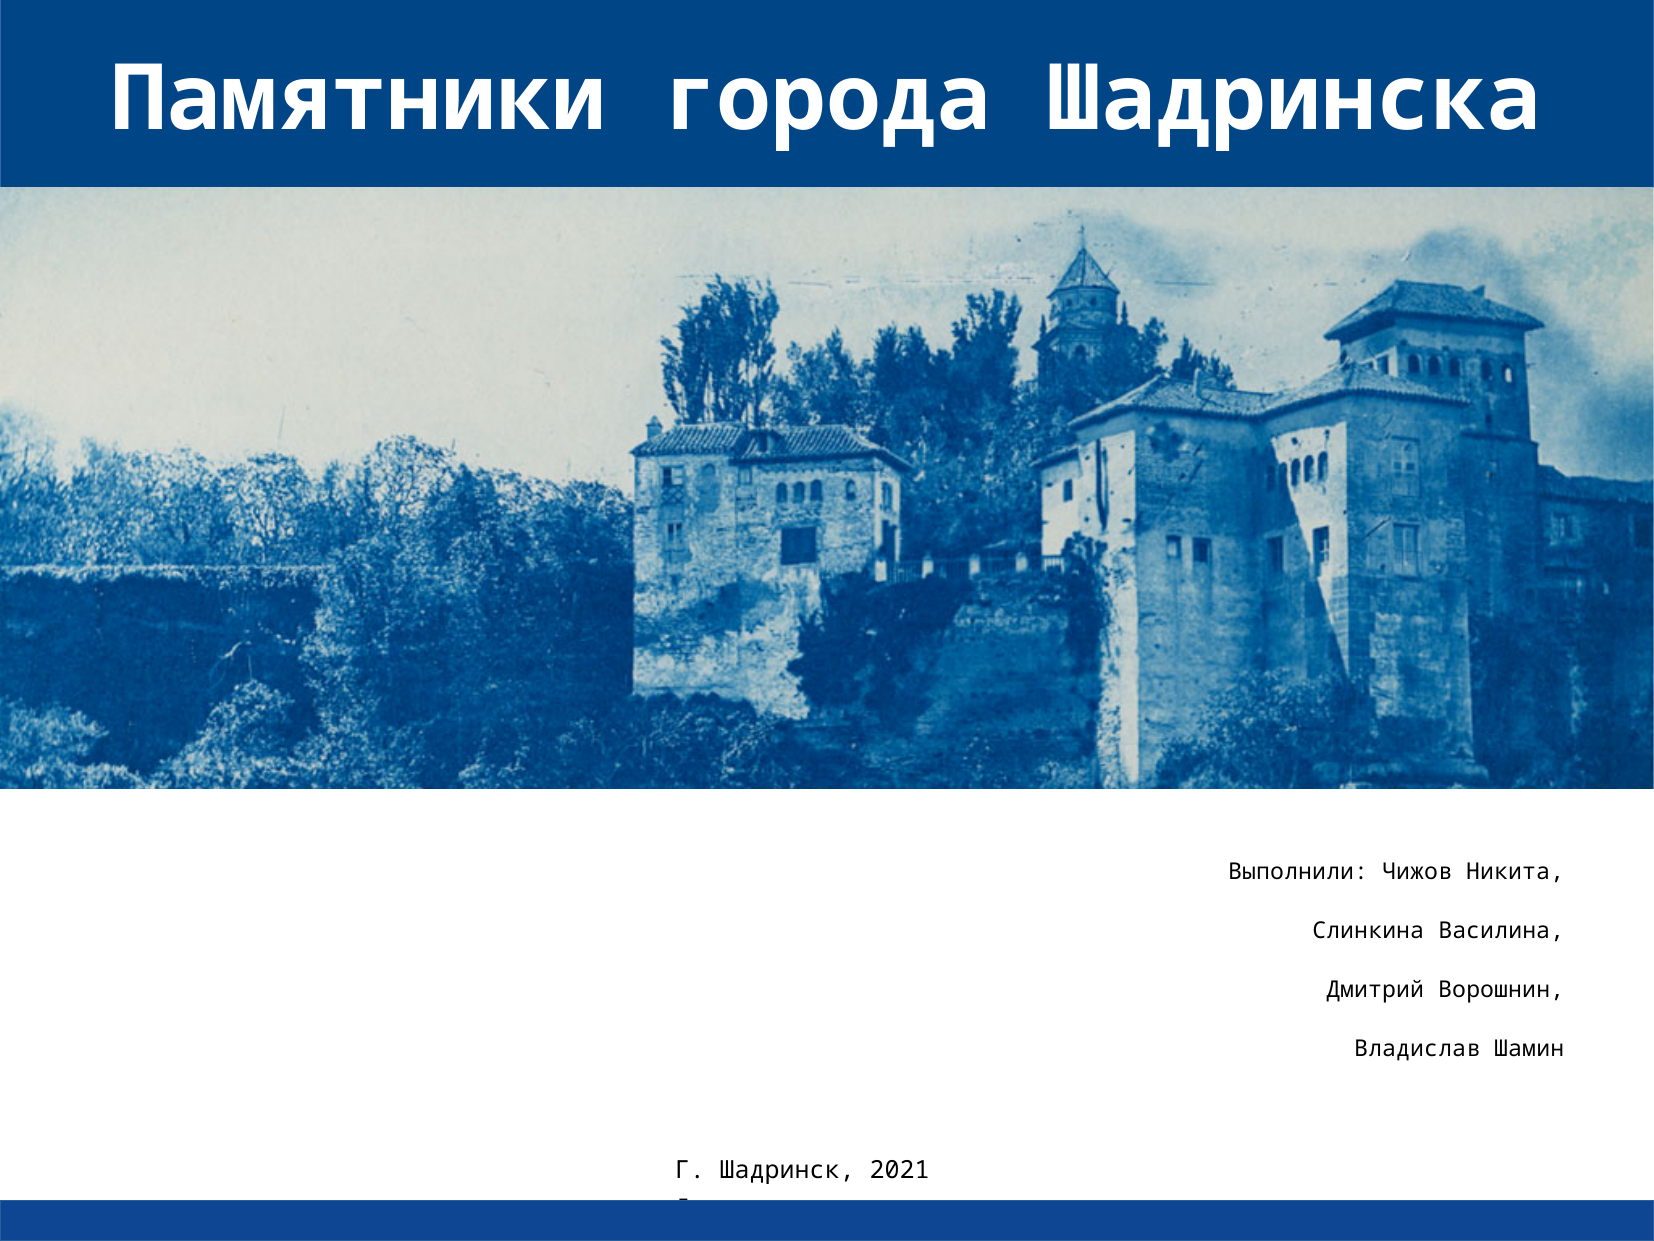

# Памятники города Шадринска
Выполнили: Чижов Никита,
Слинкина Василина,
Дмитрий Ворошнин,
Владислав Шамин
Г. Шадринск, 2021 г.